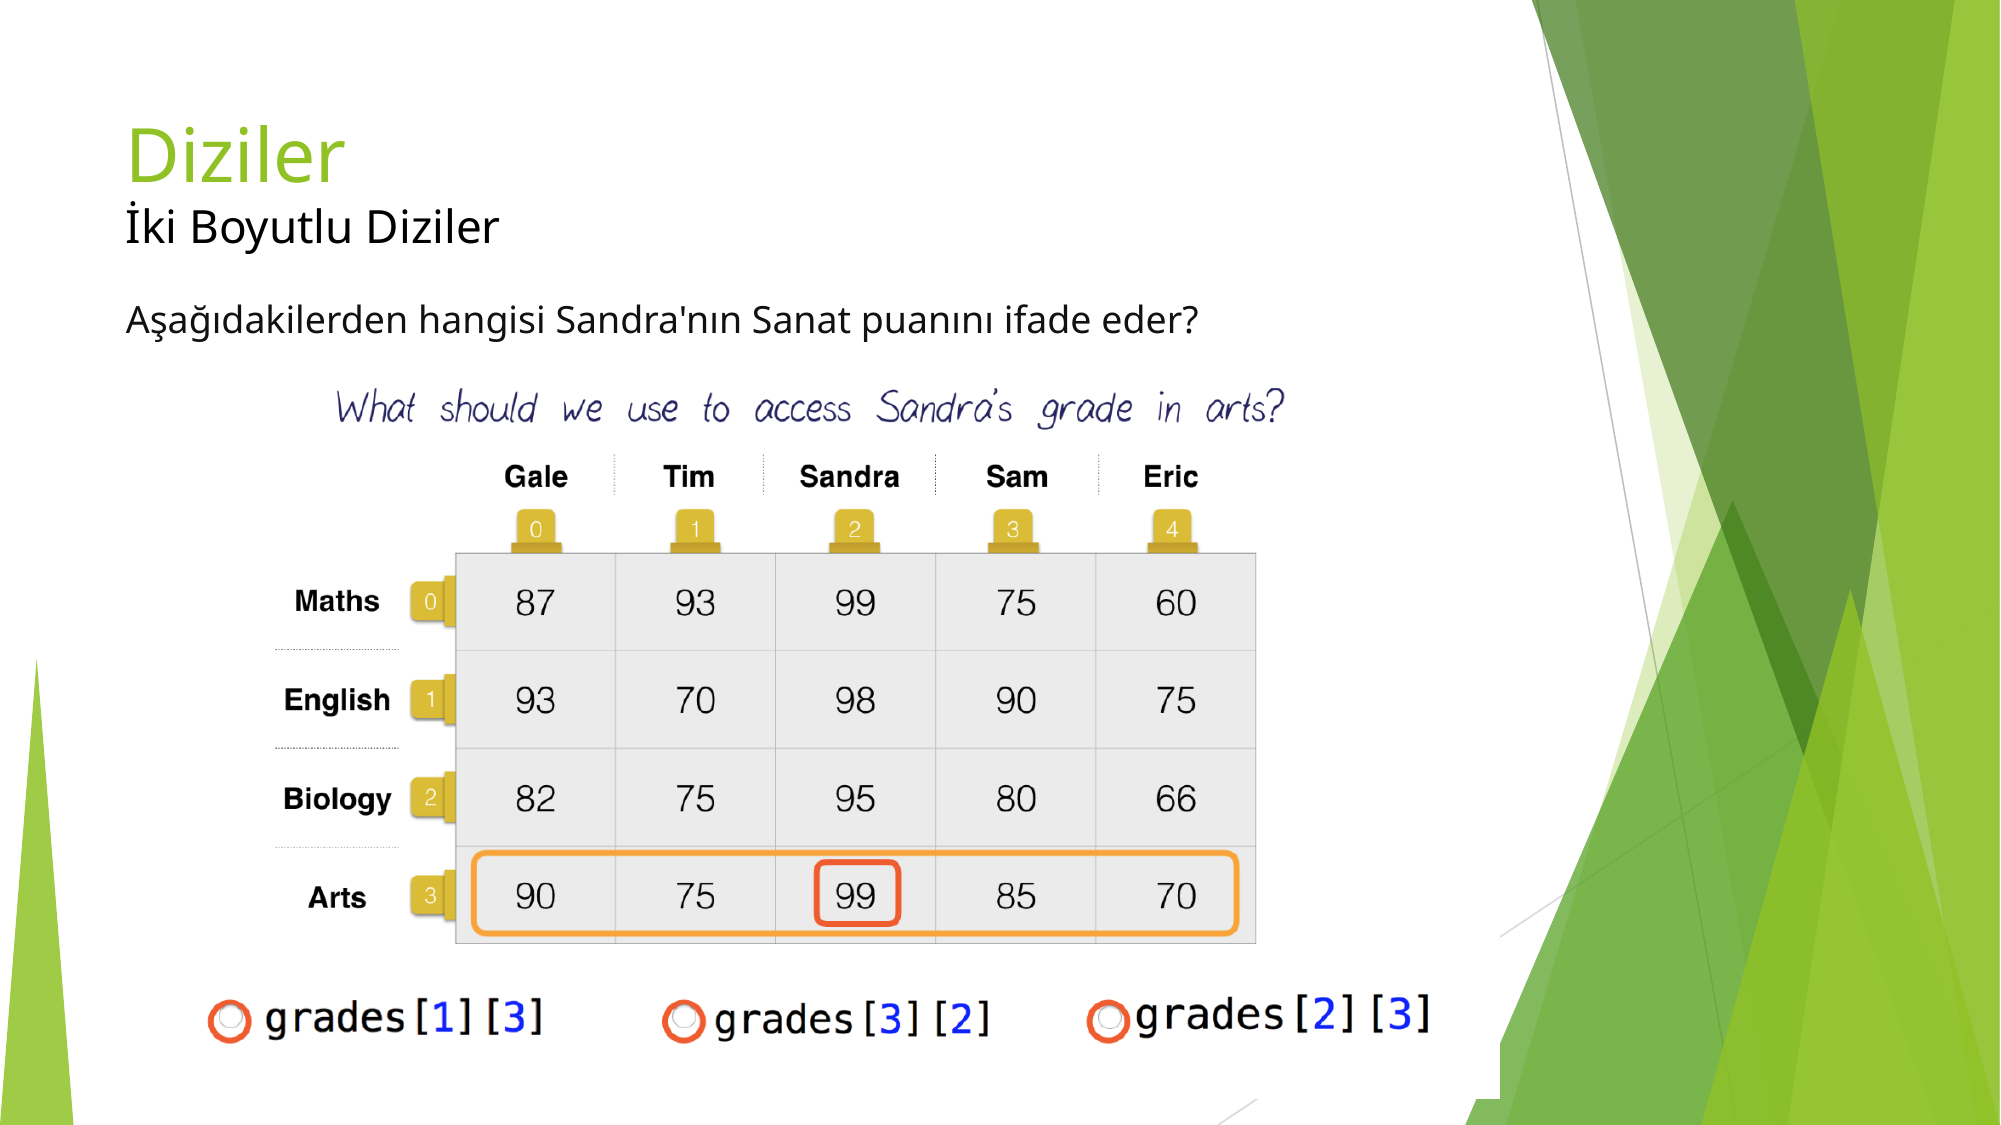

# Diziler İki Boyutlu Diziler
Aşağıdakilerden hangisi Sandra'nın Sanat puanını ifade eder?